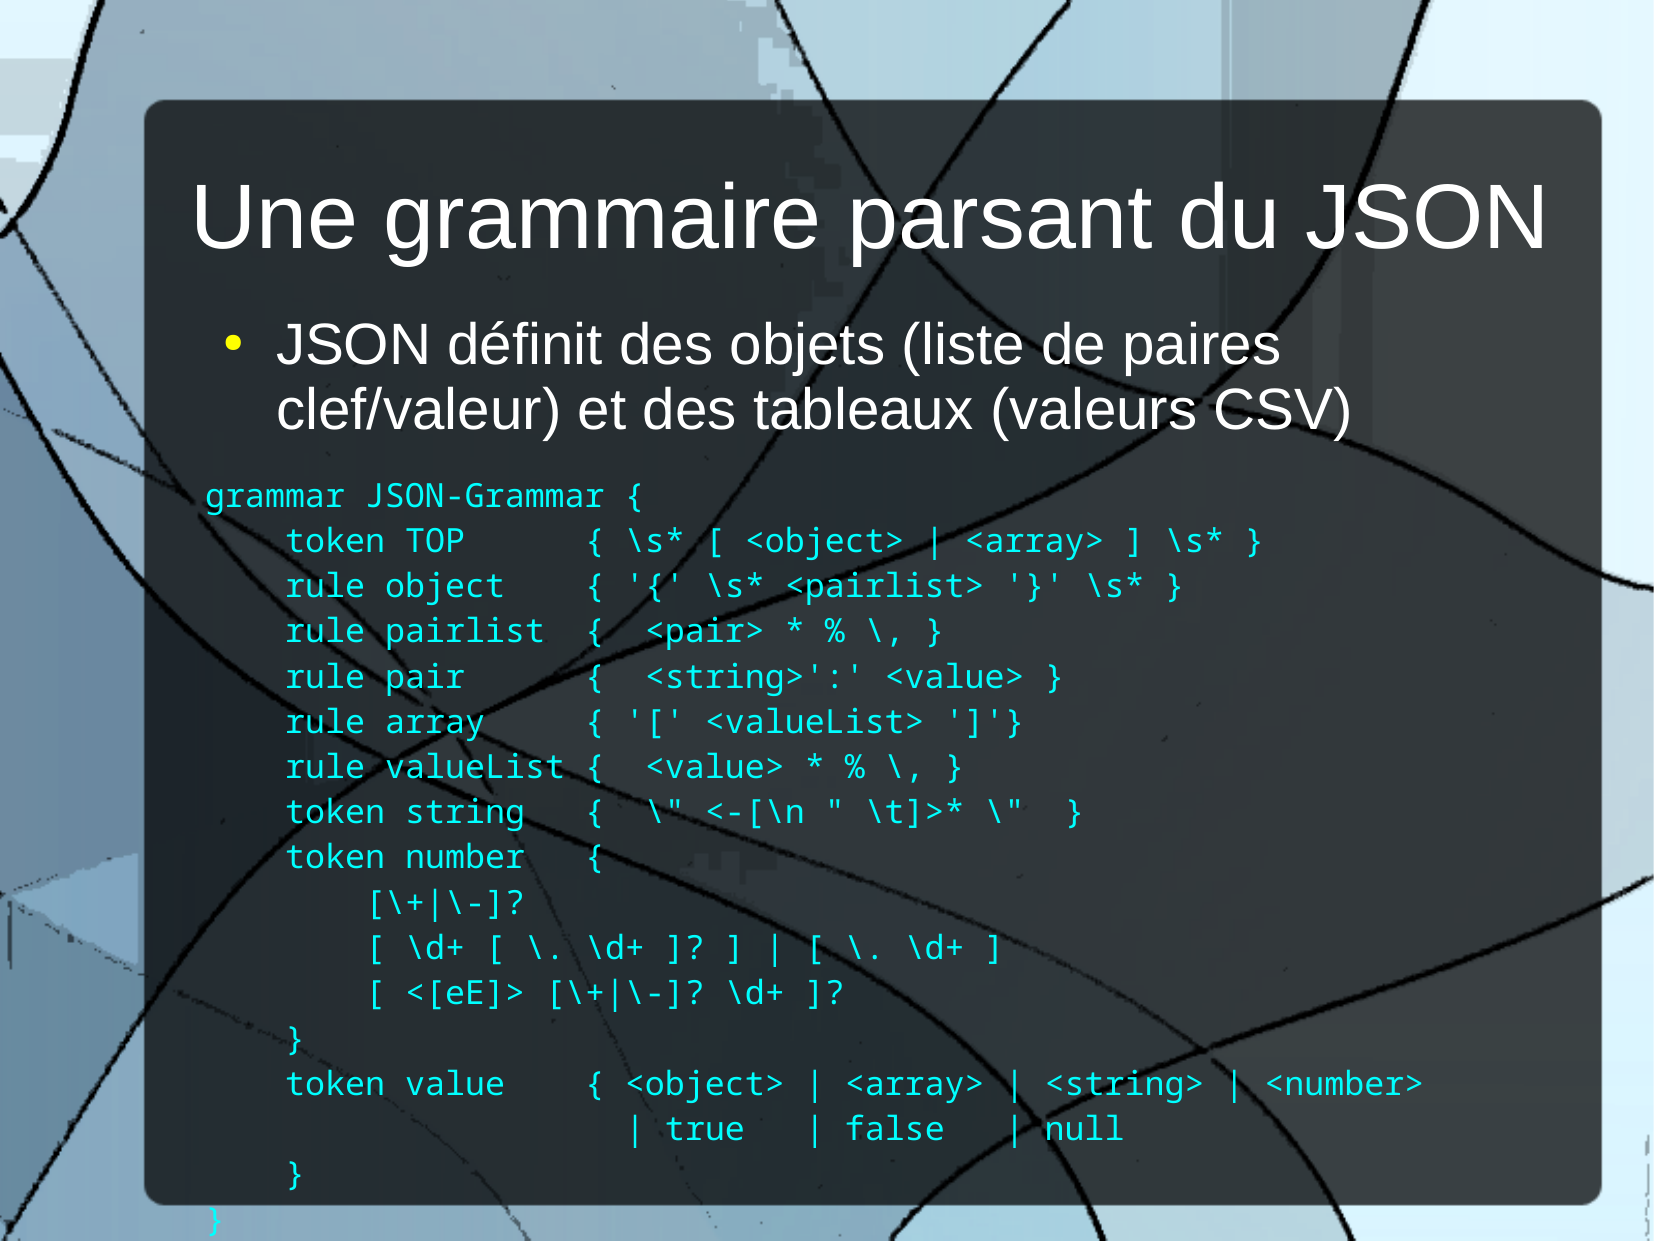

# Une grammaire parsant du JSON
JSON définit des objets (liste de paires clef/valeur) et des tableaux (valeurs CSV)
grammar JSON-Grammar {
 token TOP { \s* [ <object> | <array> ] \s* }
 rule object { '{' \s* <pairlist> '}' \s* }
 rule pairlist { <pair> * % \, }
 rule pair { <string>':' <value> }
 rule array { '[' <valueList> ']'}
 rule valueList { <value> * % \, }
 token string { \" <-[\n " \t]>* \" }
 token number {
 [\+|\-]?
 [ \d+ [ \. \d+ ]? ] | [ \. \d+ ]
 [ <[eE]> [\+|\-]? \d+ ]?
 }
 token value { <object> | <array> | <string> |
 | true | false | null
 }
}